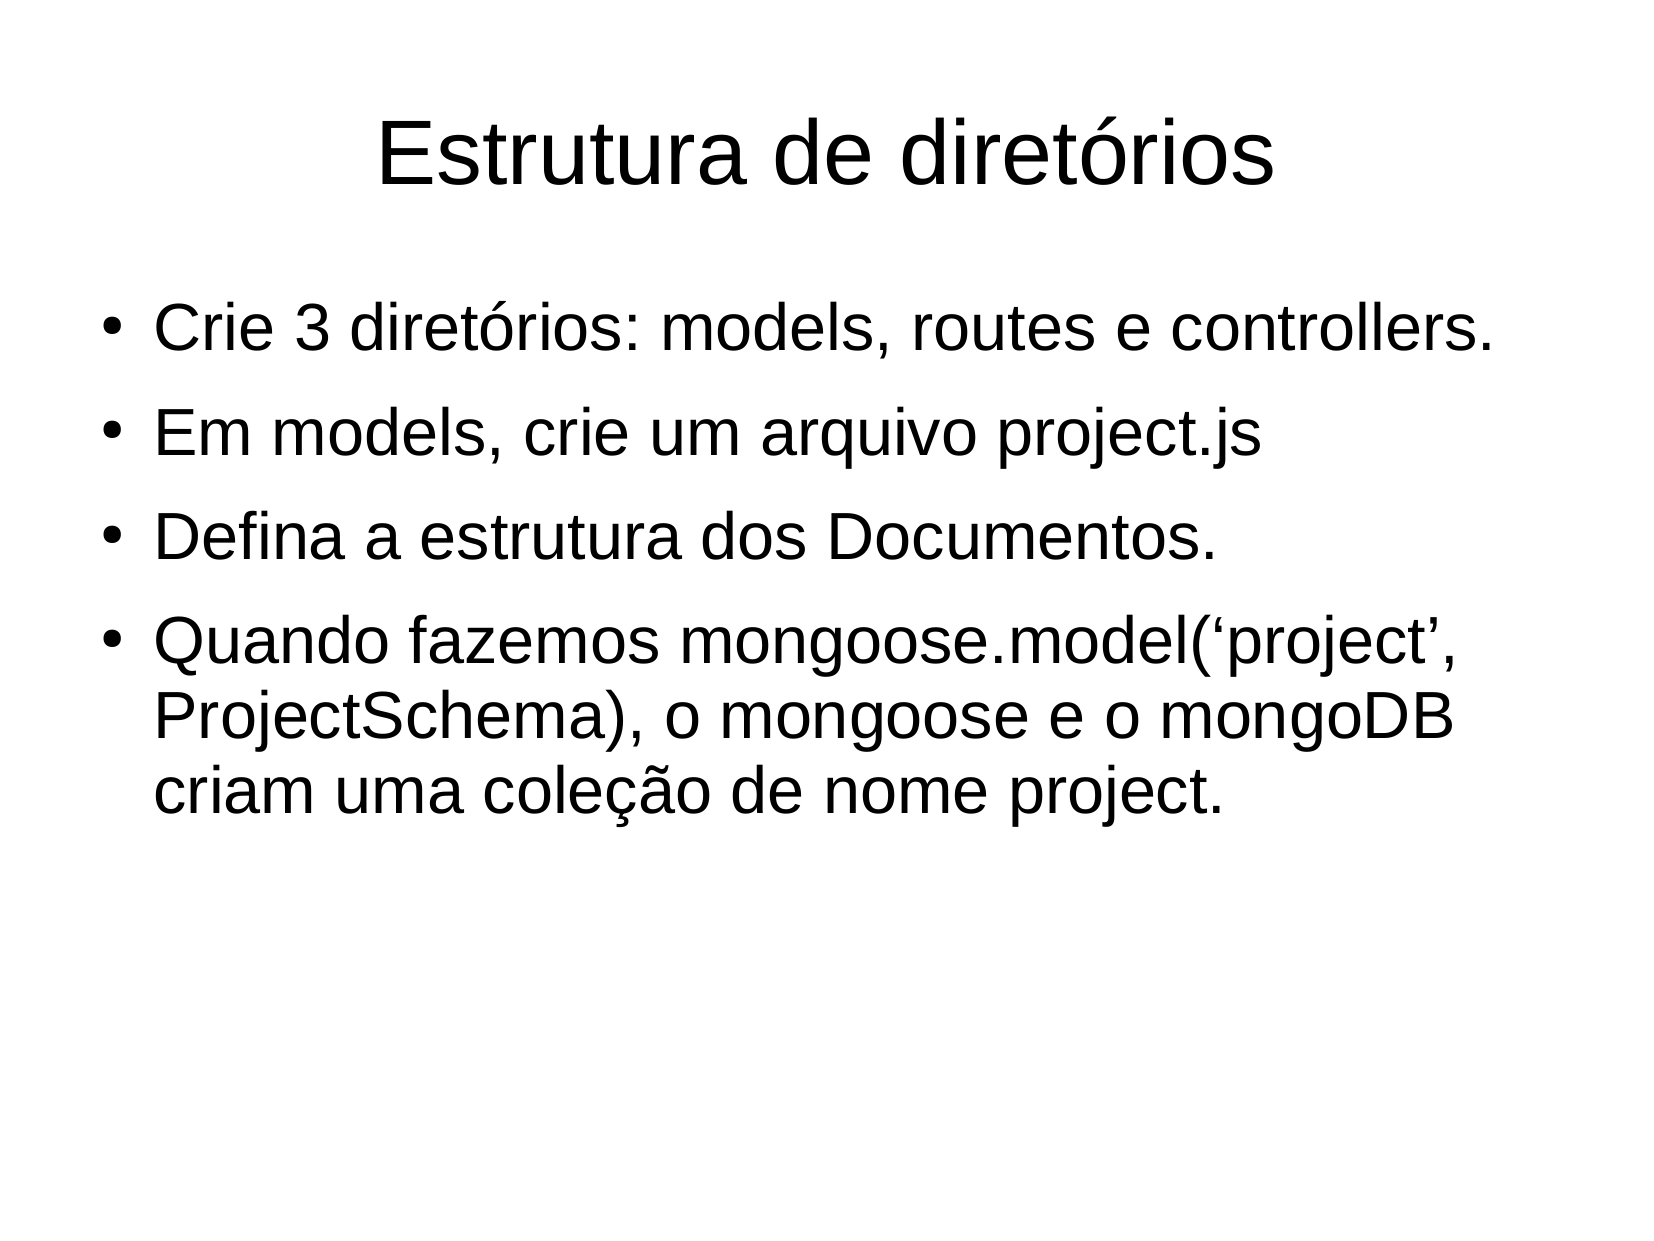

# Estrutura de diretórios
Crie 3 diretórios: models, routes e controllers.
Em models, crie um arquivo project.js
Defina a estrutura dos Documentos.
Quando fazemos mongoose.model(‘project’, ProjectSchema), o mongoose e o mongoDB criam uma coleção de nome project.